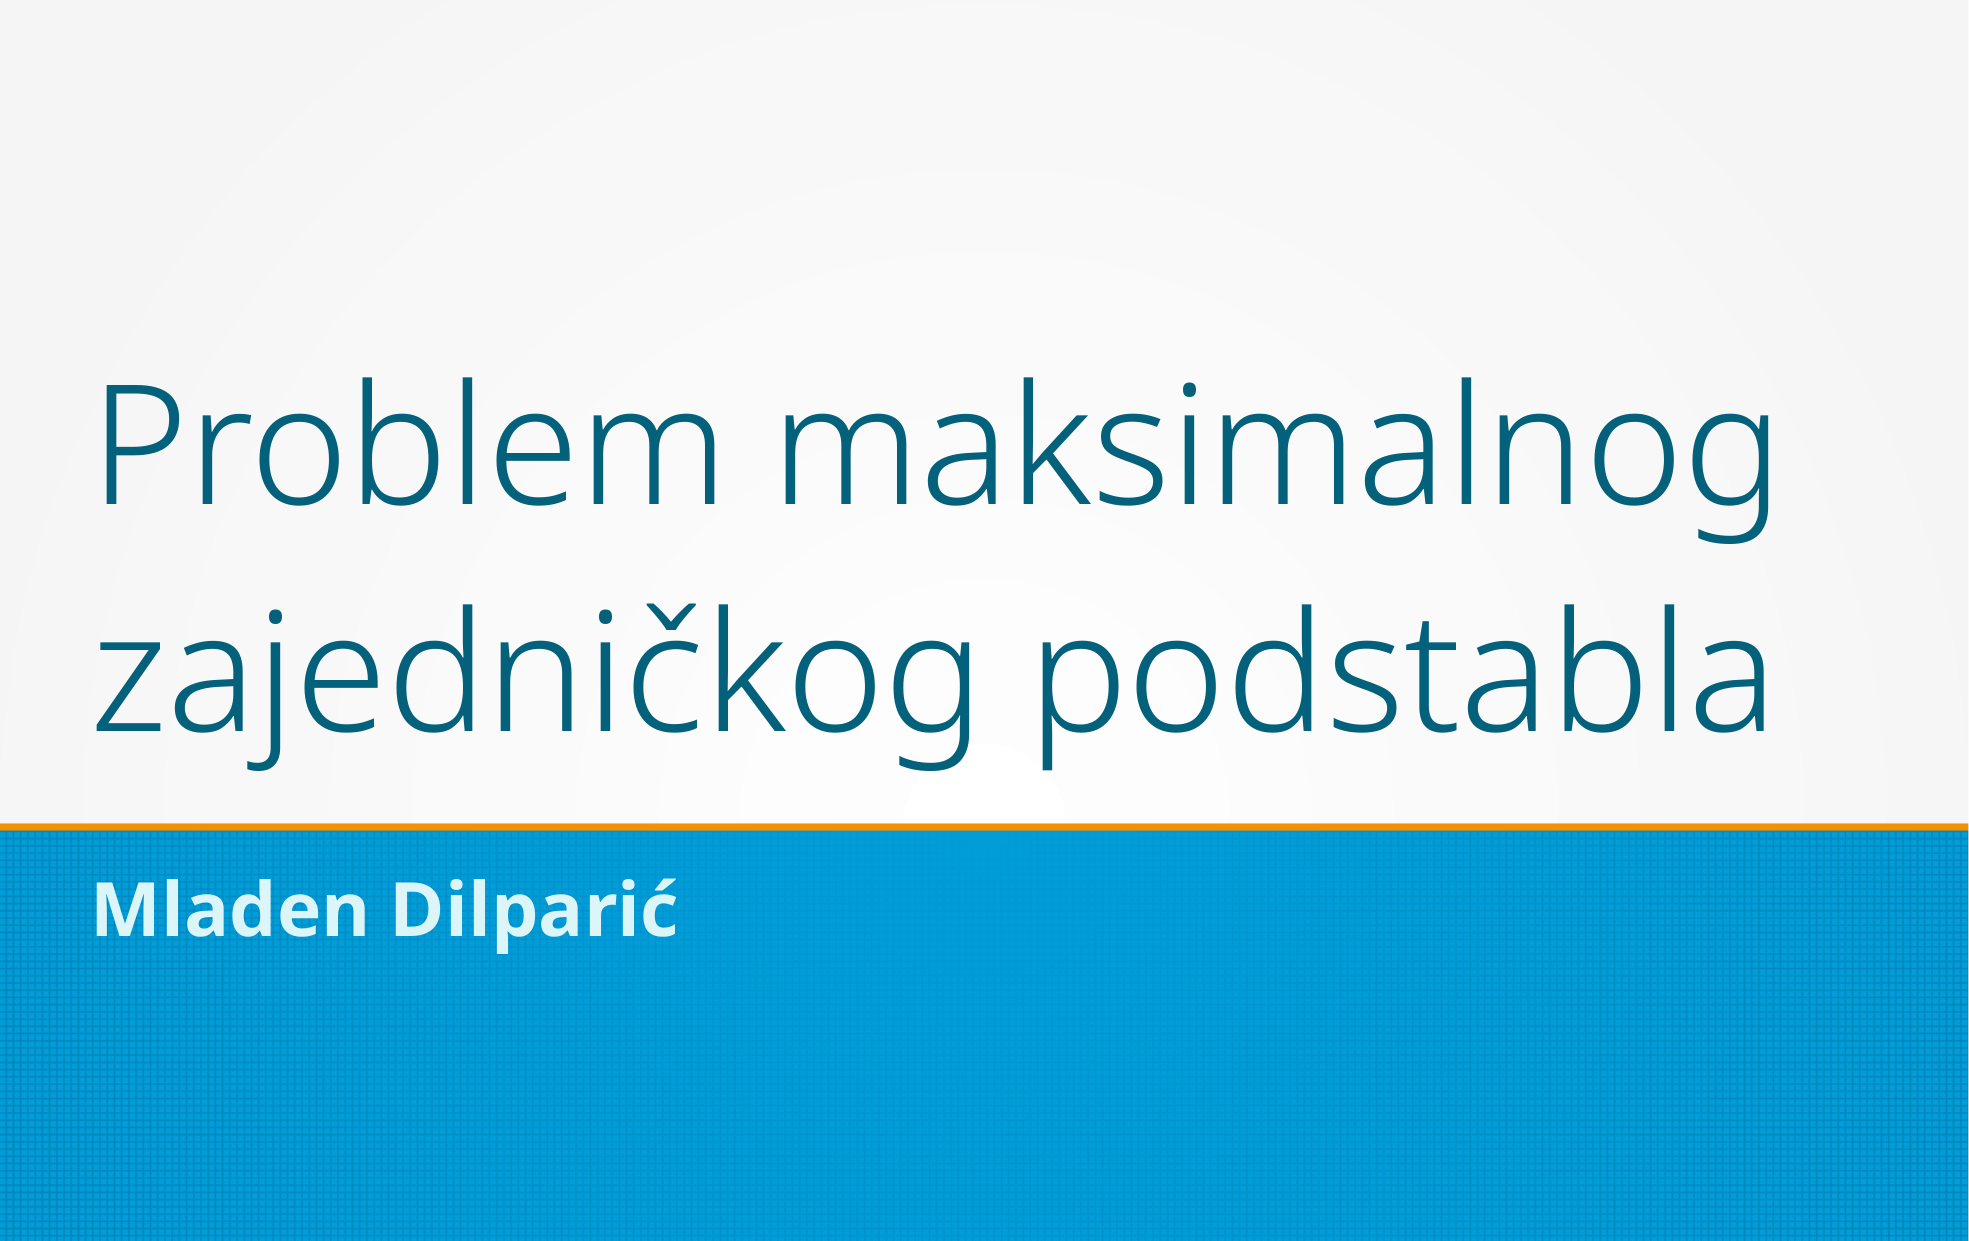

# Problem maksimalnog zajedničkog podstabla
Mladen Dilparić